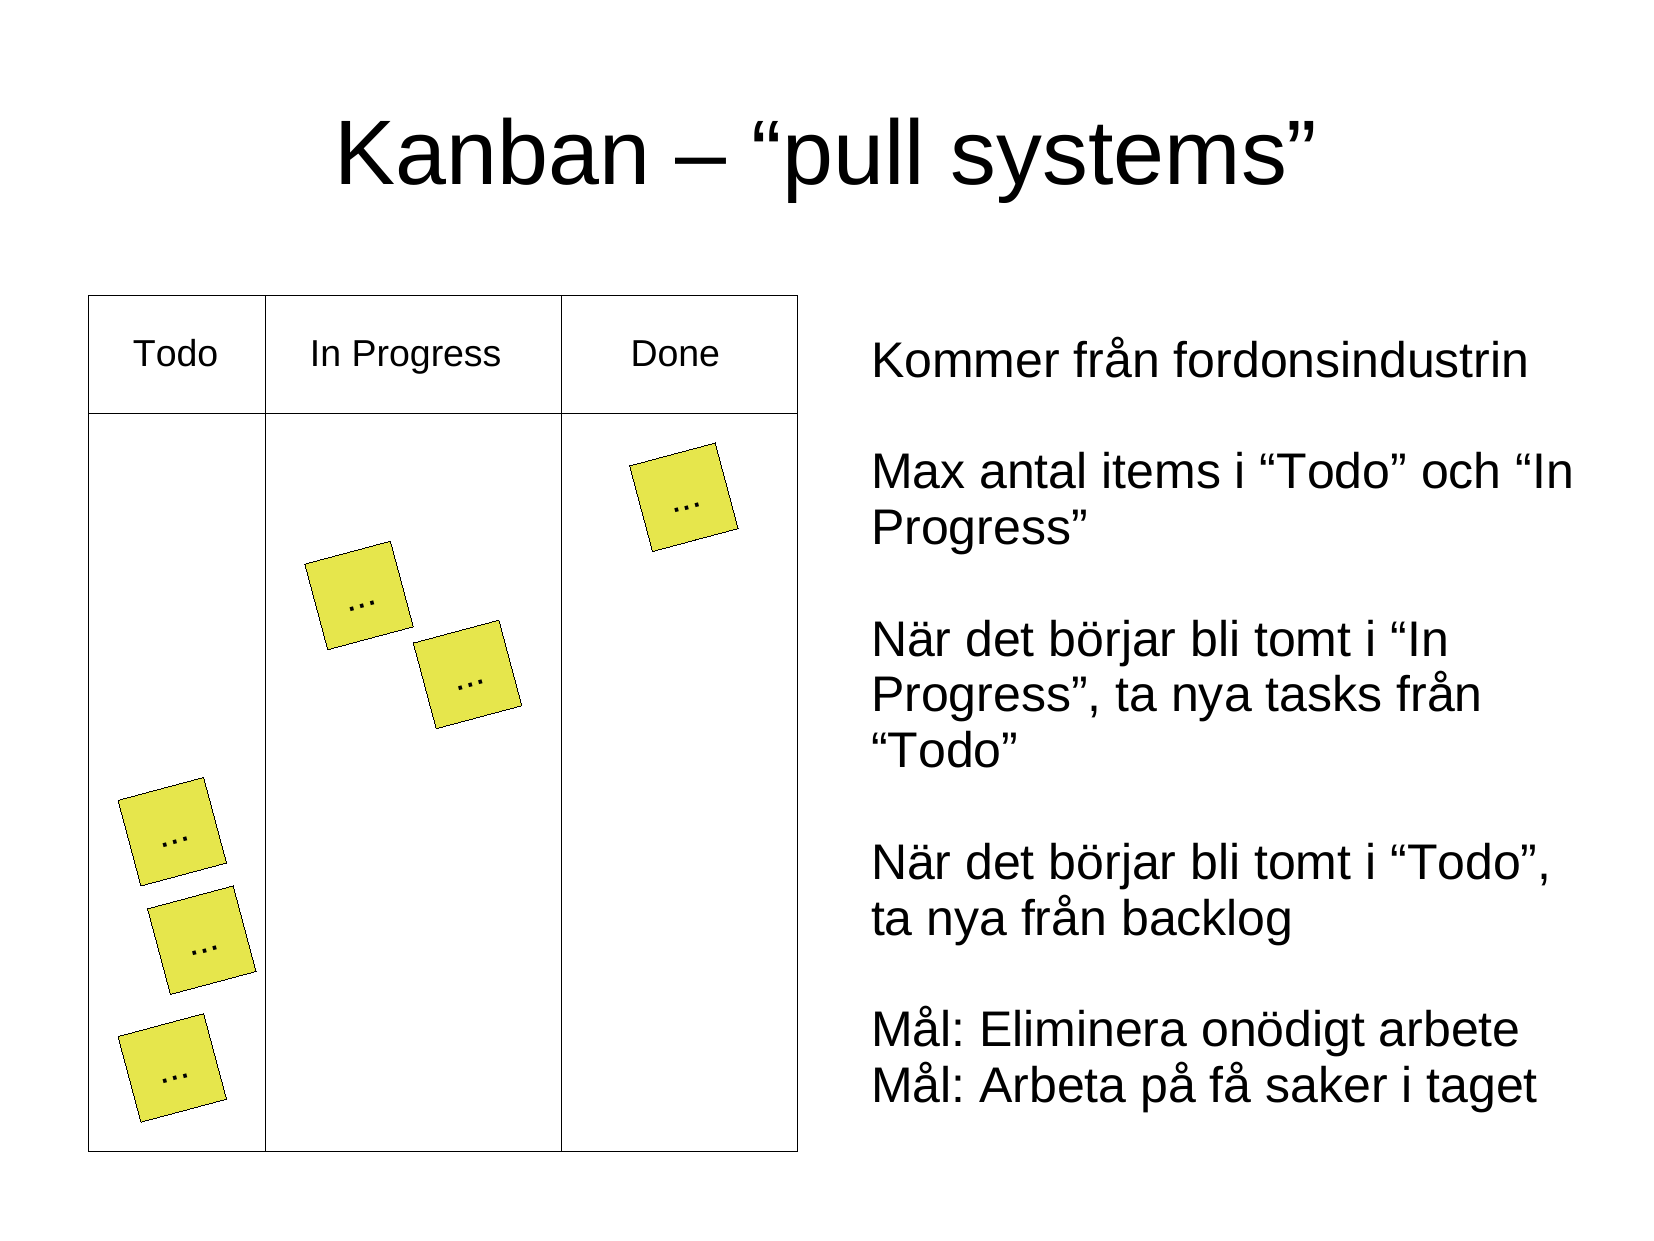

# Kanban – “pull systems”
Todo
In Progress
Done
Kommer från fordonsindustrin
Max antal items i “Todo” och “In Progress”
När det börjar bli tomt i “In Progress”, ta nya tasks från “Todo”
När det börjar bli tomt i “Todo”, ta nya från backlog
Mål: Eliminera onödigt arbete
Mål: Arbeta på få saker i taget
...
...
...
...
...
...